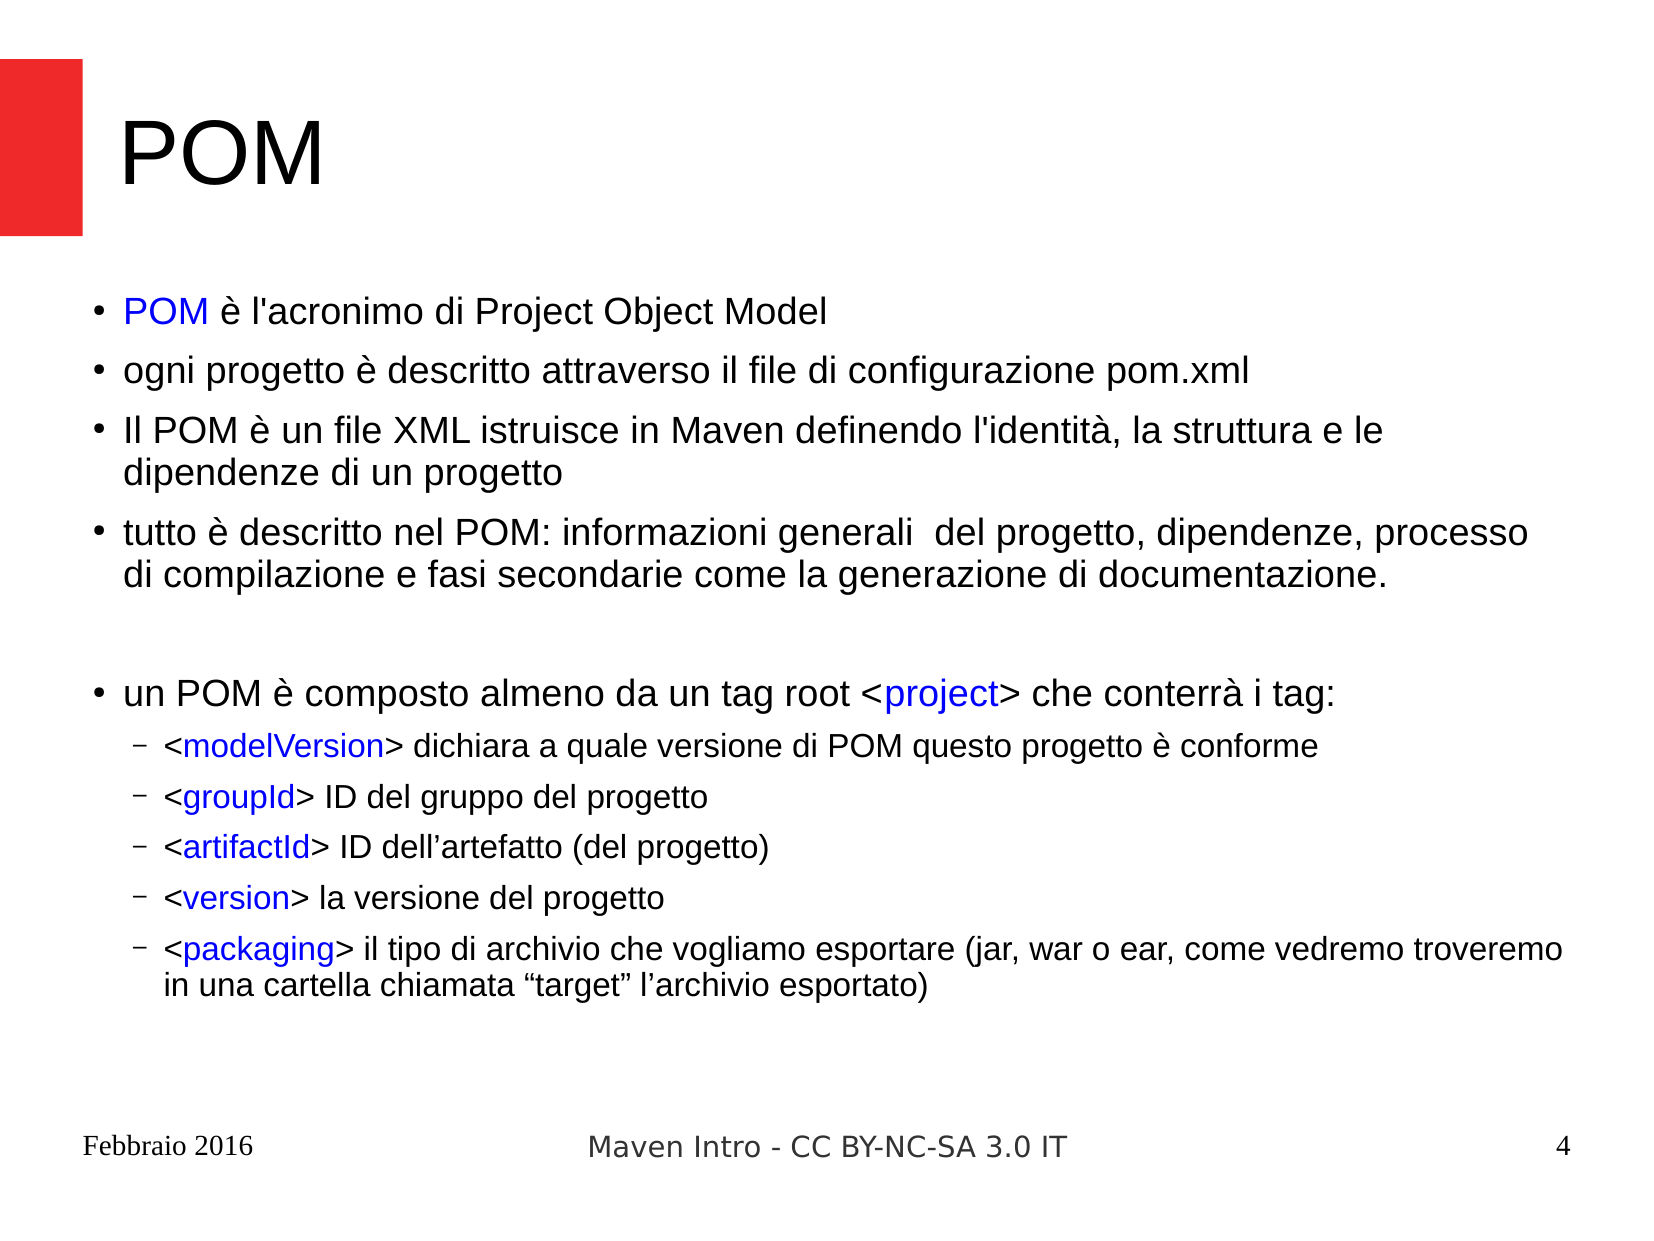

# POM
POM è l'acronimo di Project Object Model
ogni progetto è descritto attraverso il file di configurazione pom.xml
Il POM è un file XML istruisce in Maven definendo l'identità, la struttura e le dipendenze di un progetto
tutto è descritto nel POM: informazioni generali del progetto, dipendenze, processo di compilazione e fasi secondarie come la generazione di documentazione.
un POM è composto almeno da un tag root <project> che conterrà i tag:
<modelVersion> dichiara a quale versione di POM questo progetto è conforme
<groupId> ID del gruppo del progetto
<artifactId> ID dell’artefatto (del progetto)
<version> la versione del progetto
<packaging> il tipo di archivio che vogliamo esportare (jar, war o ear, come vedremo troveremo in una cartella chiamata “target” l’archivio esportato)
Your Date Here
Your Footer Here
4